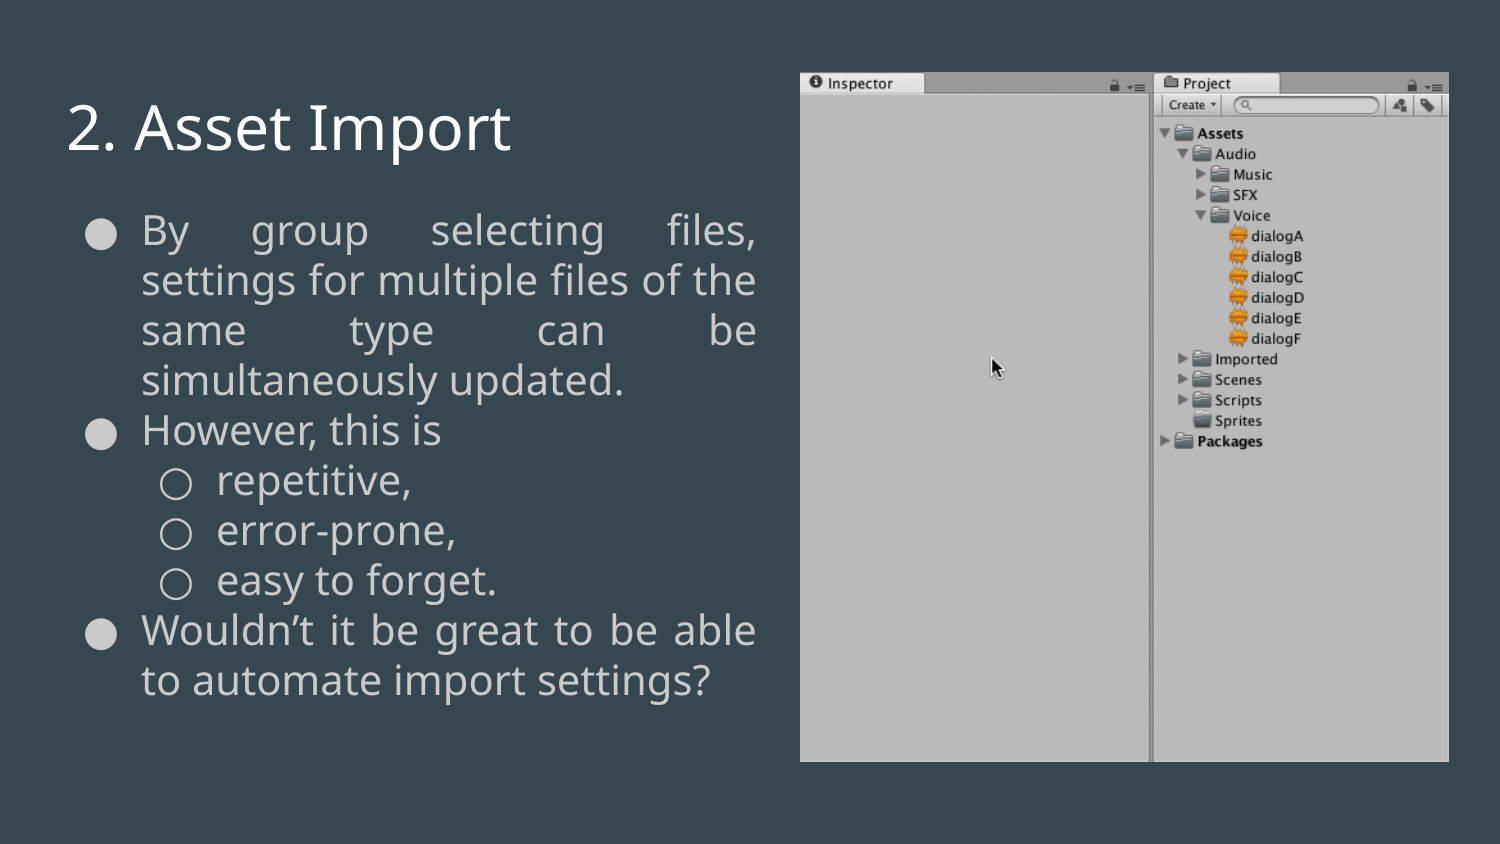

# 2. Asset Import
By group selecting files, settings for multiple files of the same type can be simultaneously updated.
However, this is
repetitive,
error-prone,
easy to forget.
Wouldn’t it be great to be able to automate import settings?